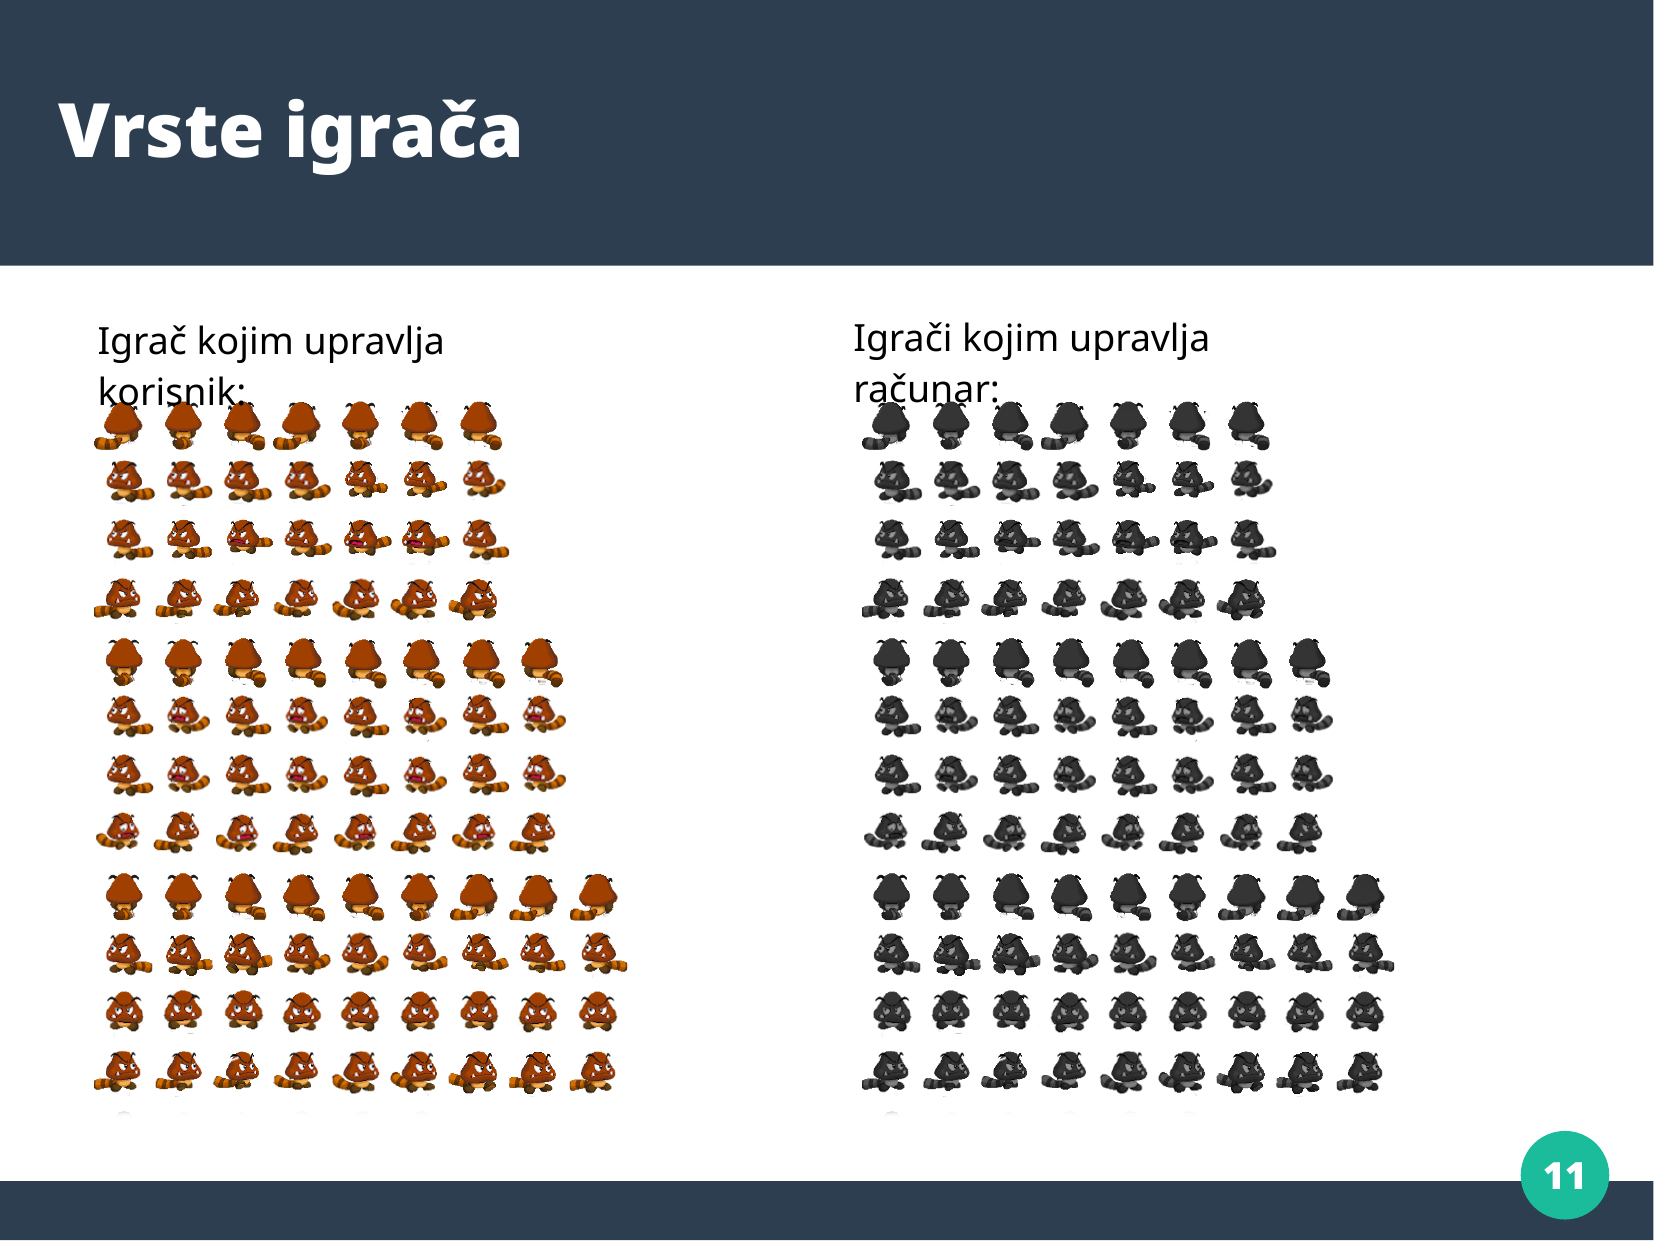

# Vrste igrača
Igrači kojim upravlja računar:
Igrač kojim upravlja korisnik:
11